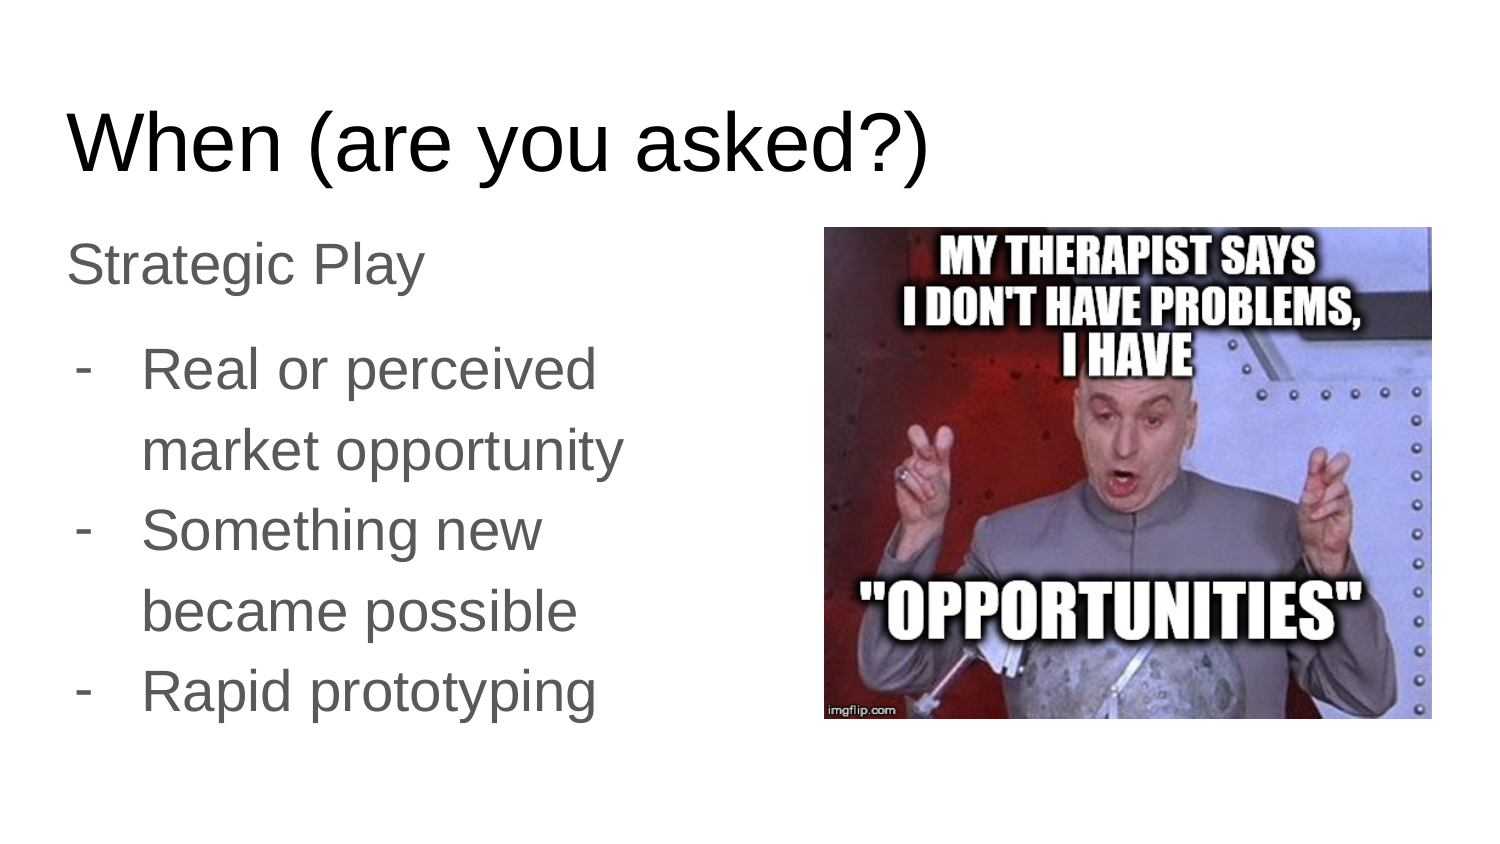

# When (are you asked?)
Strategic Play
Real or perceived market opportunity
Something new became possible
Rapid prototyping